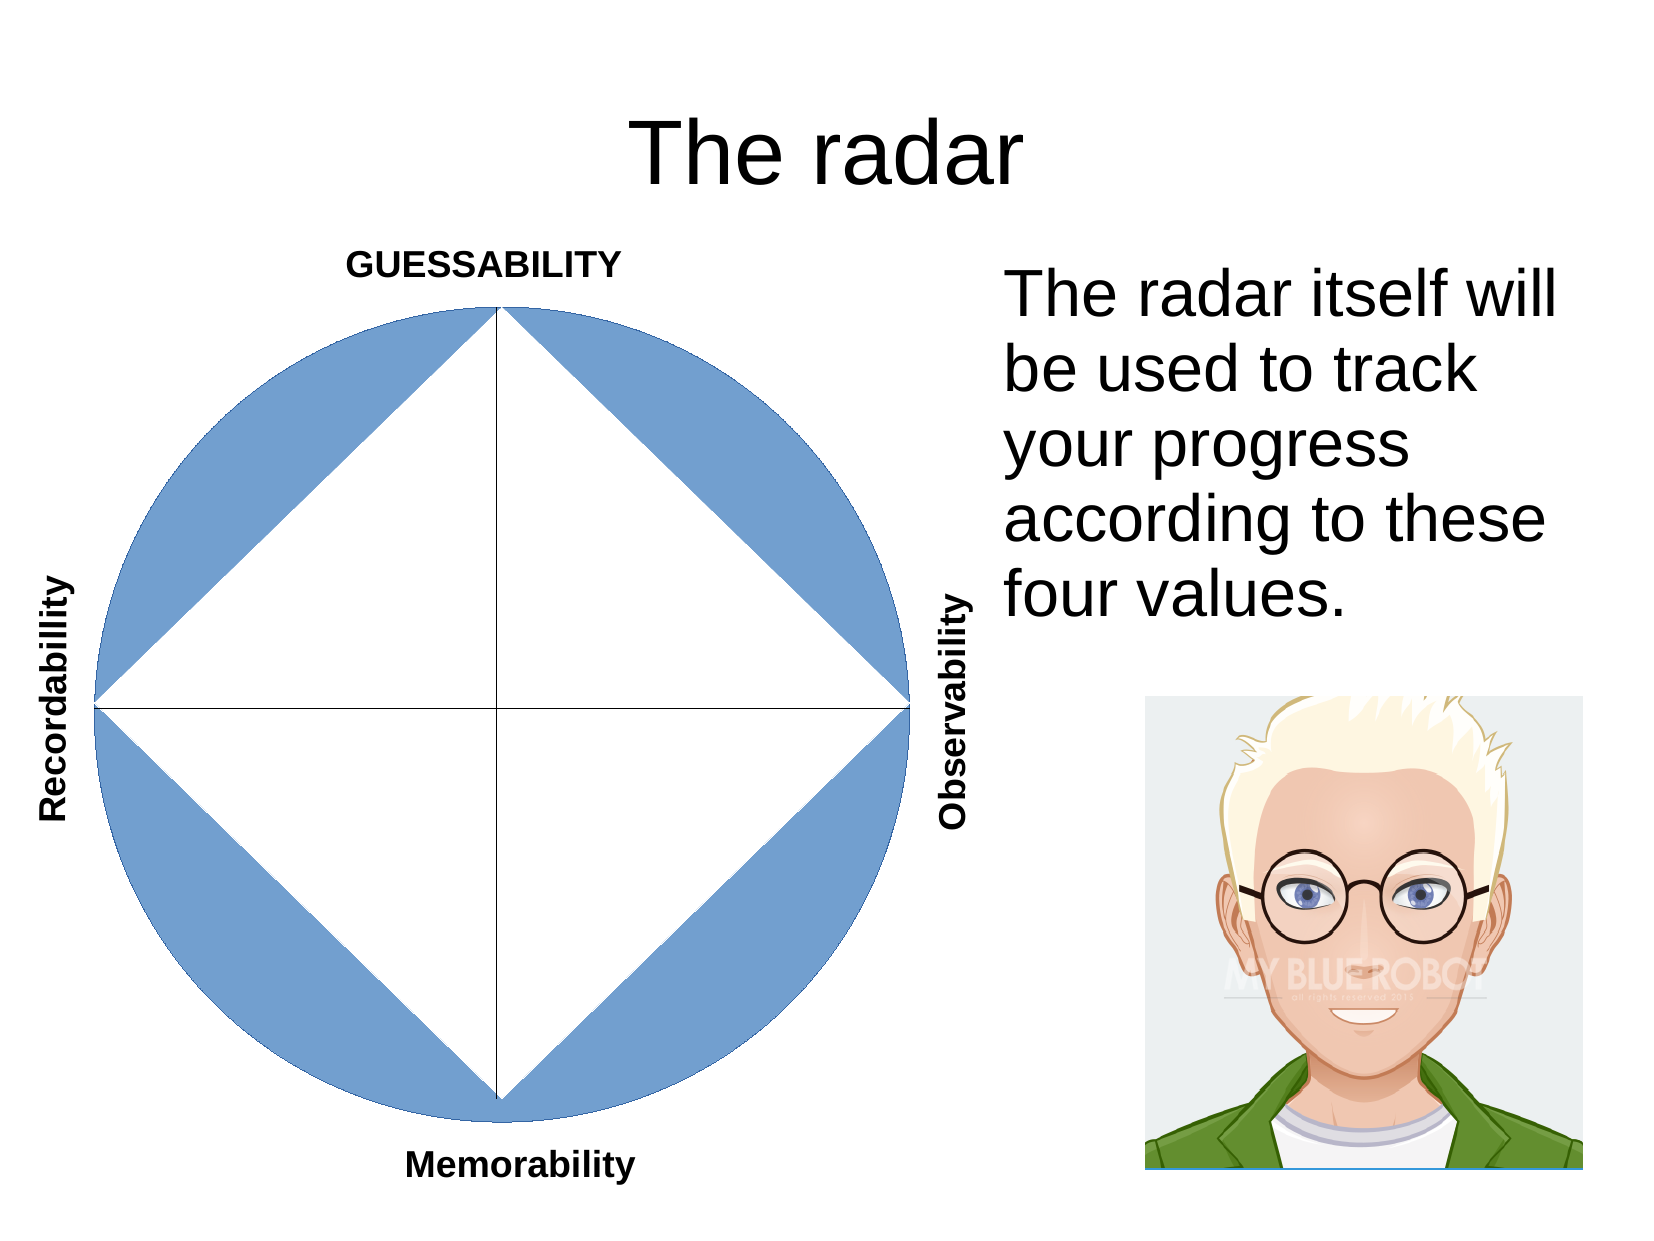

# The radar
GUESSABILITY
The radar itself will be used to track your progress according to these four values.
Recordabillity
Observability
Memorability